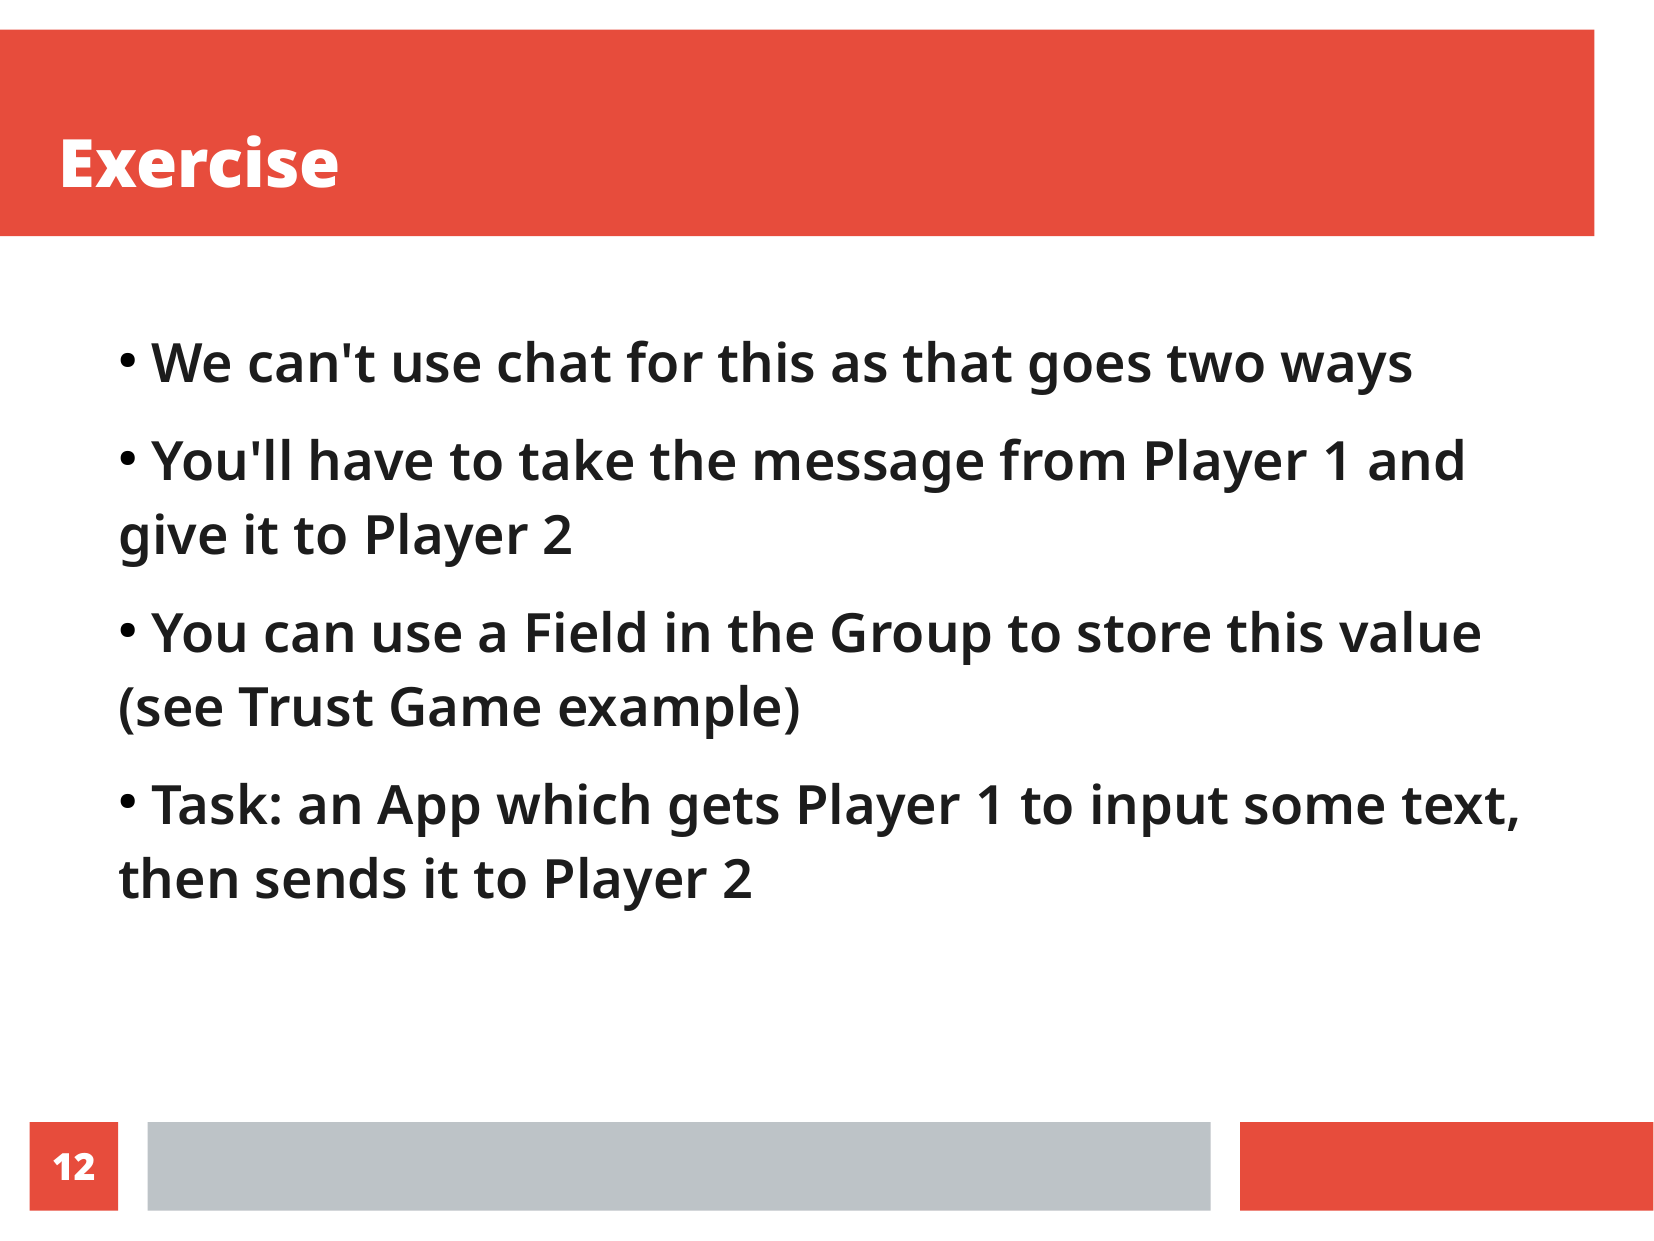

# Exercise
 We can't use chat for this as that goes two ways
 You'll have to take the message from Player 1 and give it to Player 2
 You can use a Field in the Group to store this value (see Trust Game example)
 Task: an App which gets Player 1 to input some text, then sends it to Player 2
12